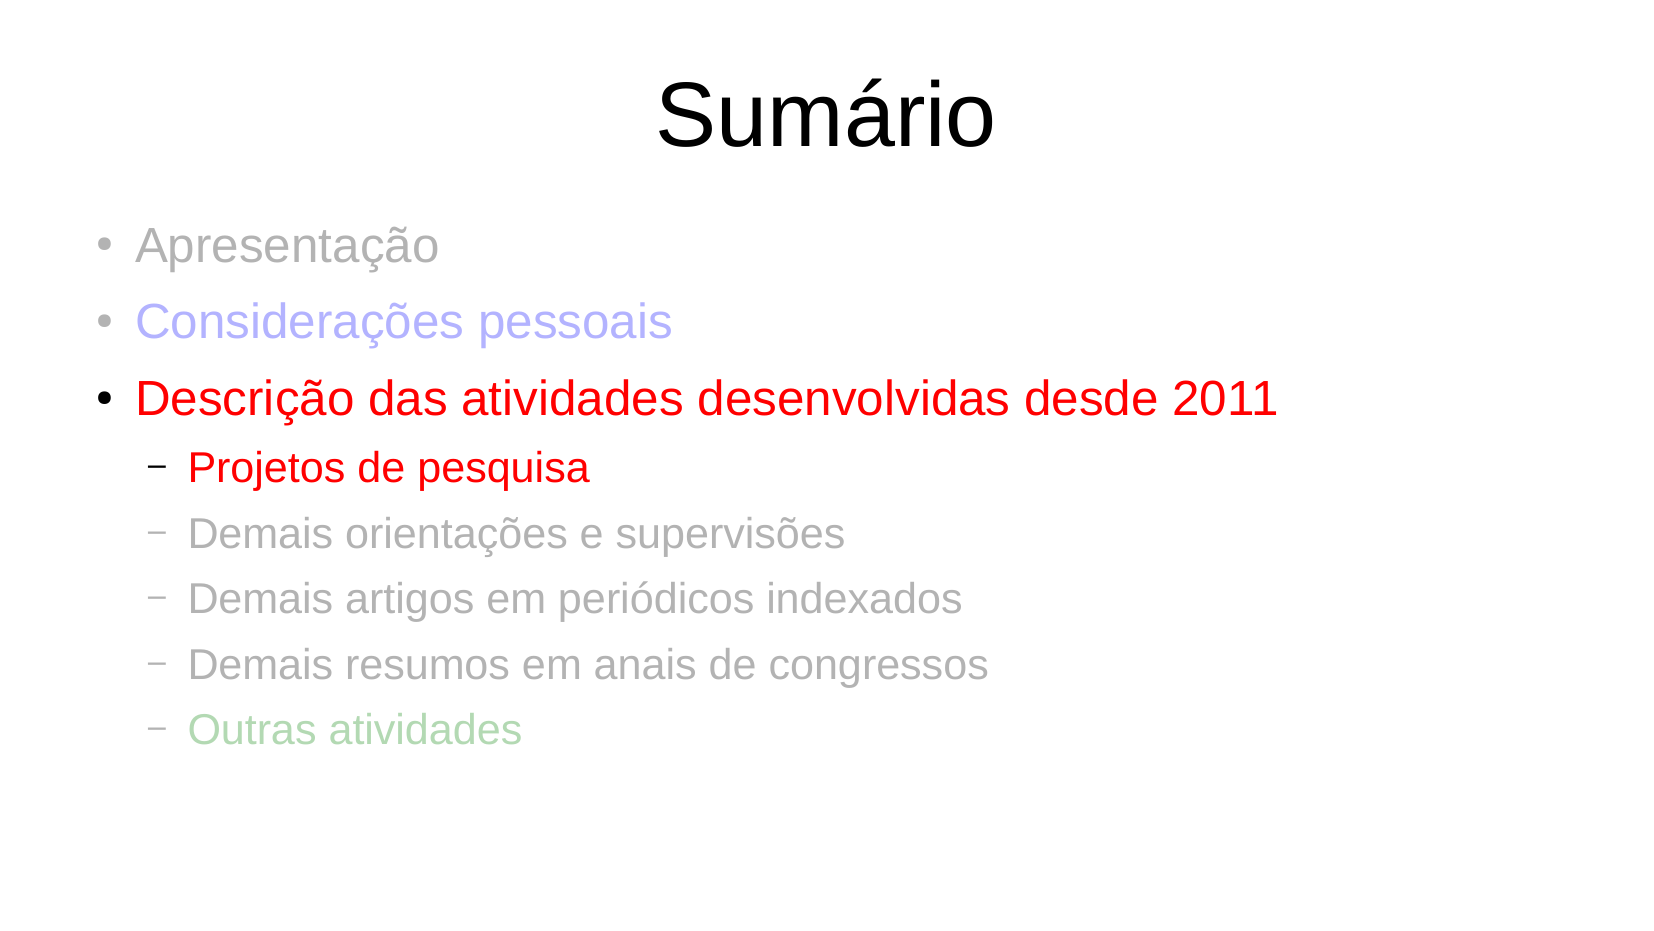

# Sumário
Apresentação
Considerações pessoais
Descrição das atividades desenvolvidas desde 2011
Projetos de pesquisa
Demais orientações e supervisões
Demais artigos em periódicos indexados
Demais resumos em anais de congressos
Outras atividades